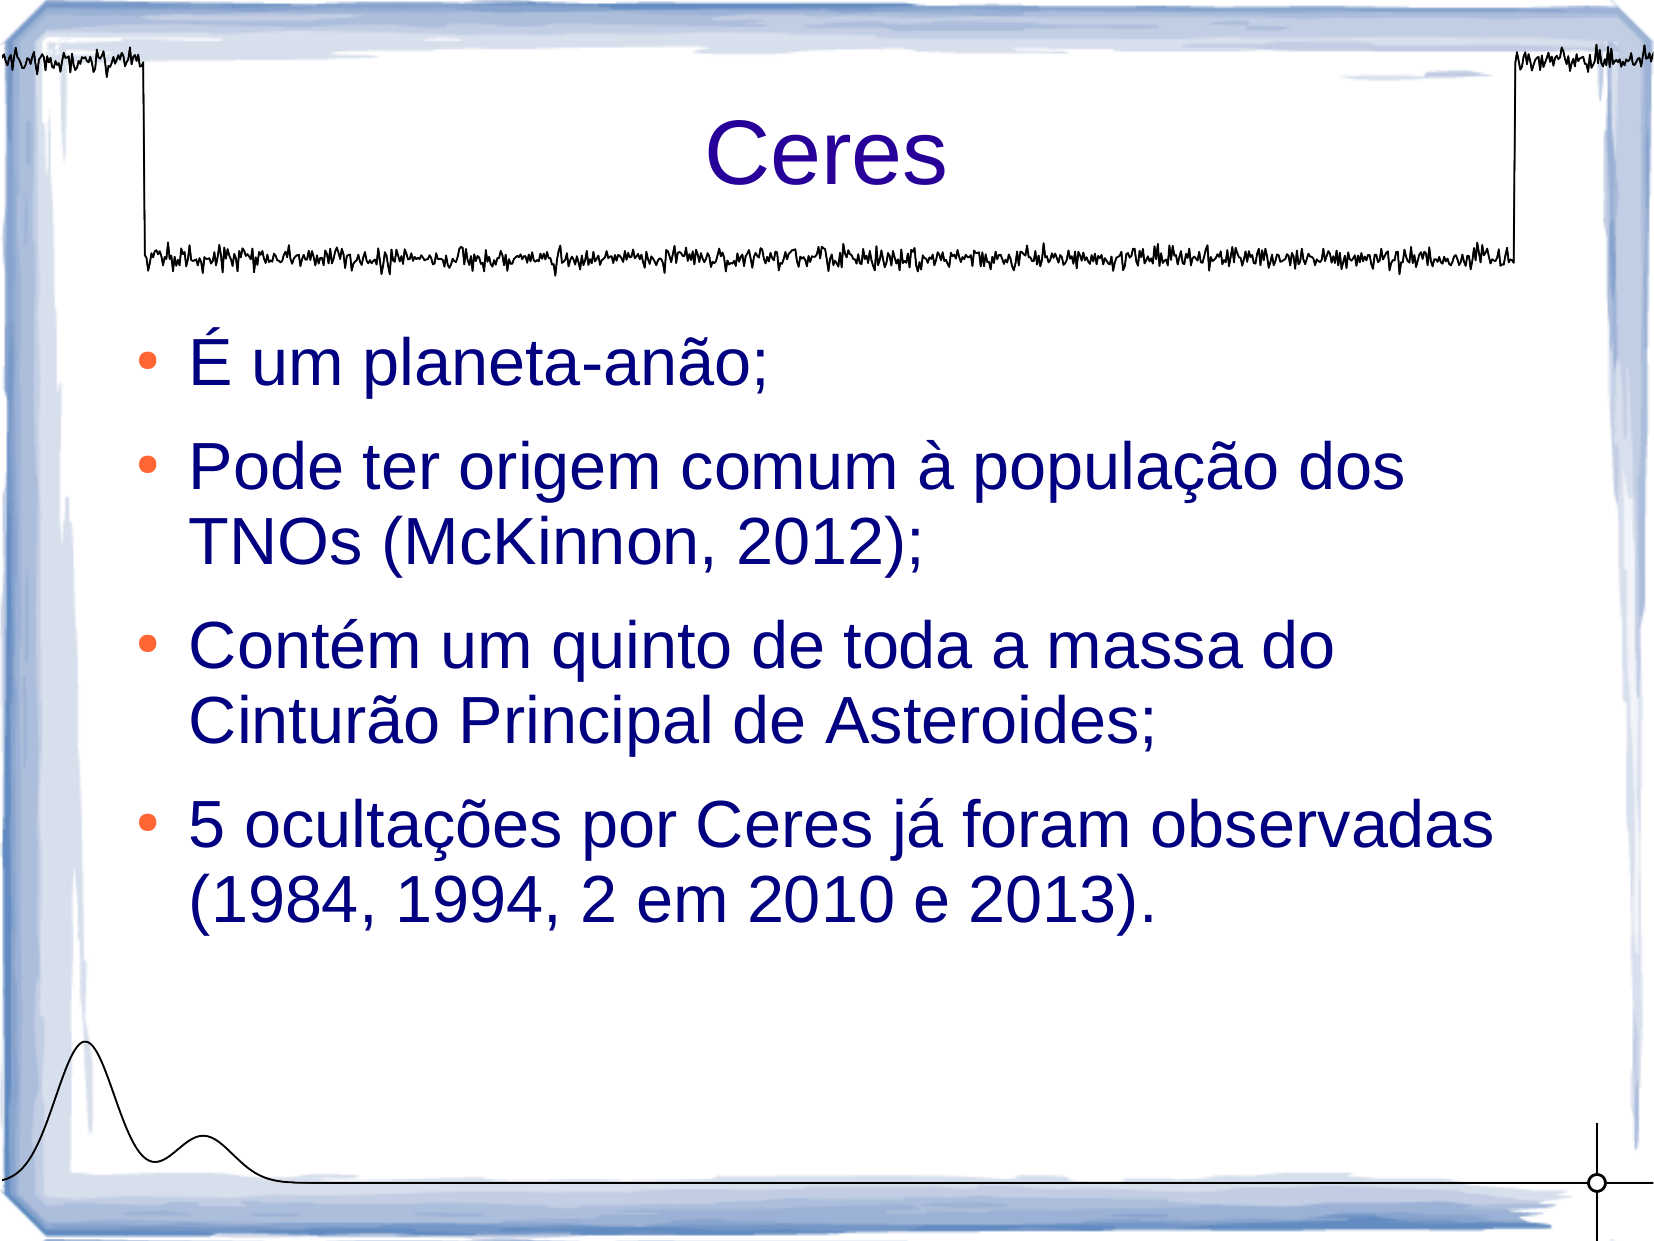

# Ceres
É um planeta-anão;
Pode ter origem comum à população dos TNOs (McKinnon, 2012);
Contém um quinto de toda a massa do Cinturão Principal de Asteroides;
5 ocultações por Ceres já foram observadas (1984, 1994, 2 em 2010 e 2013).